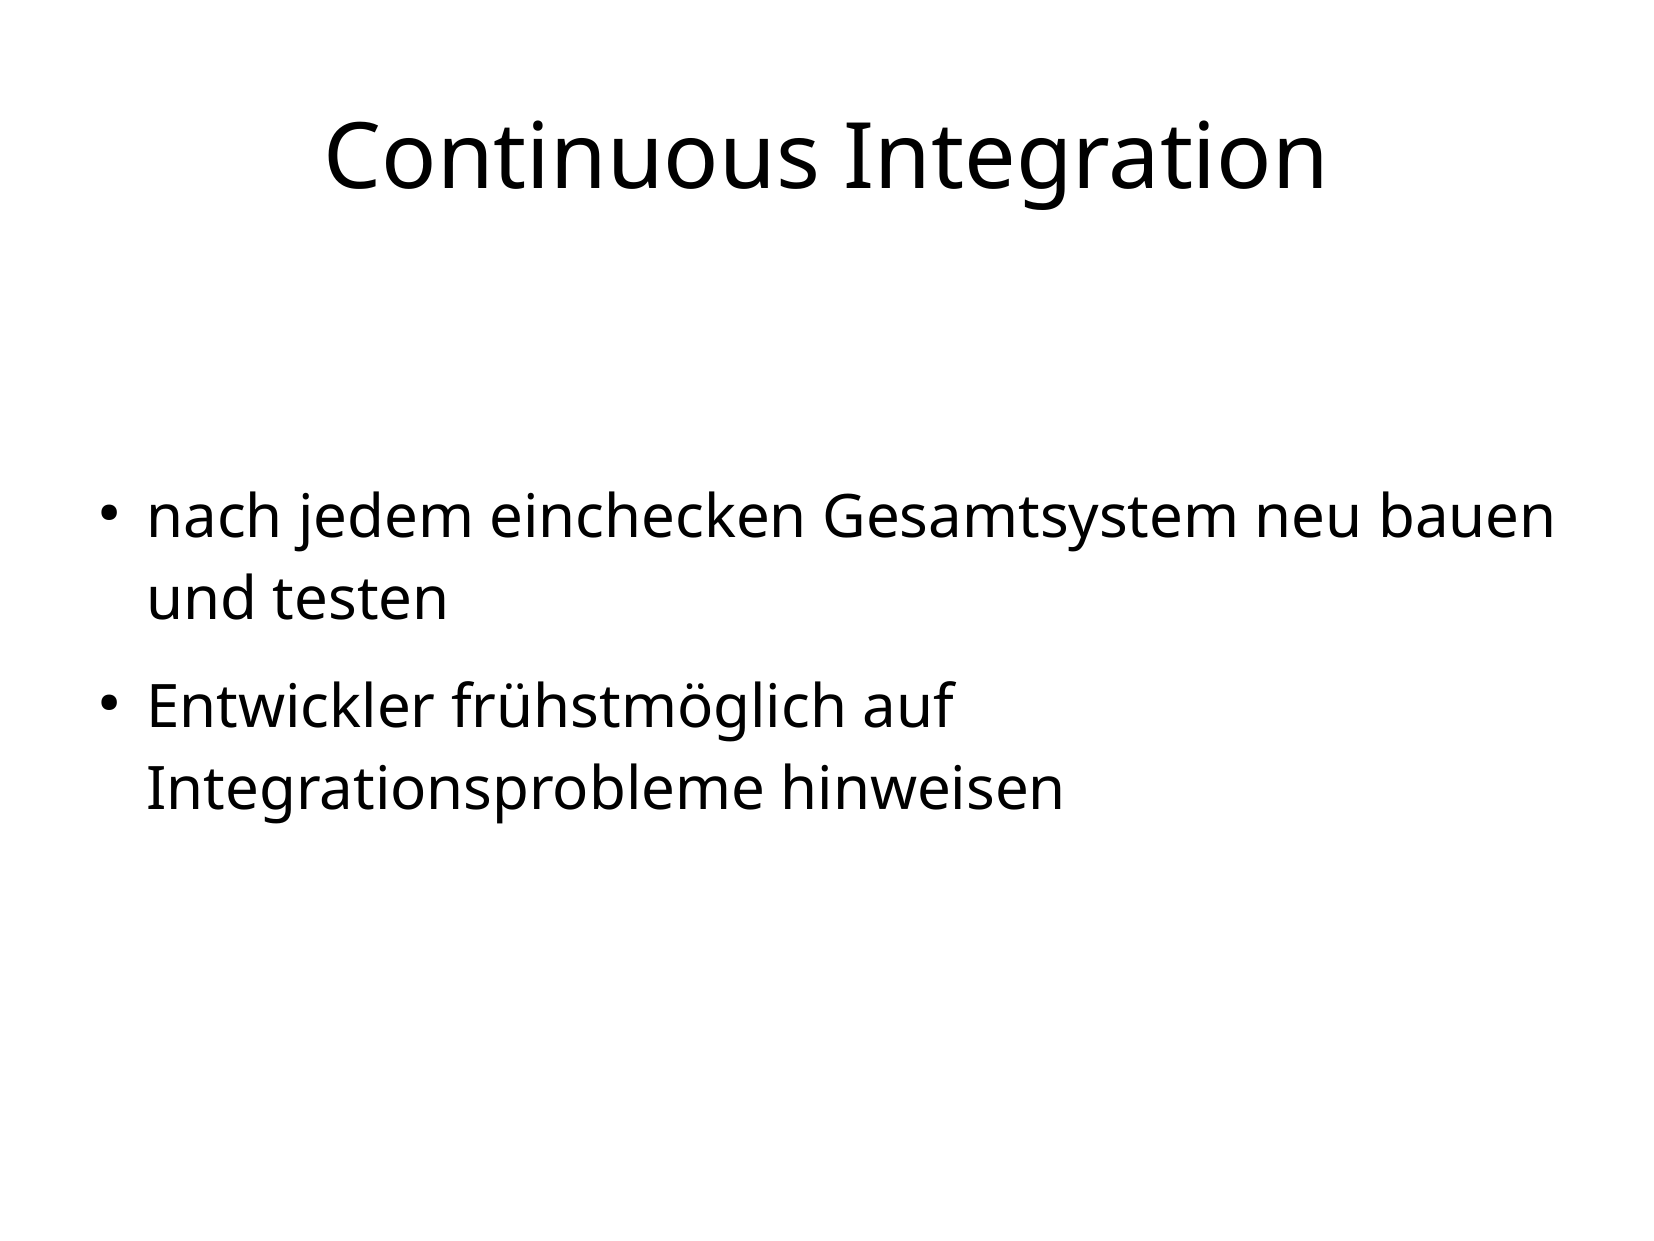

# Continuous Integration
nach jedem einchecken Gesamtsystem neu bauen und testen
Entwickler frühstmöglich auf Integrationsprobleme hinweisen